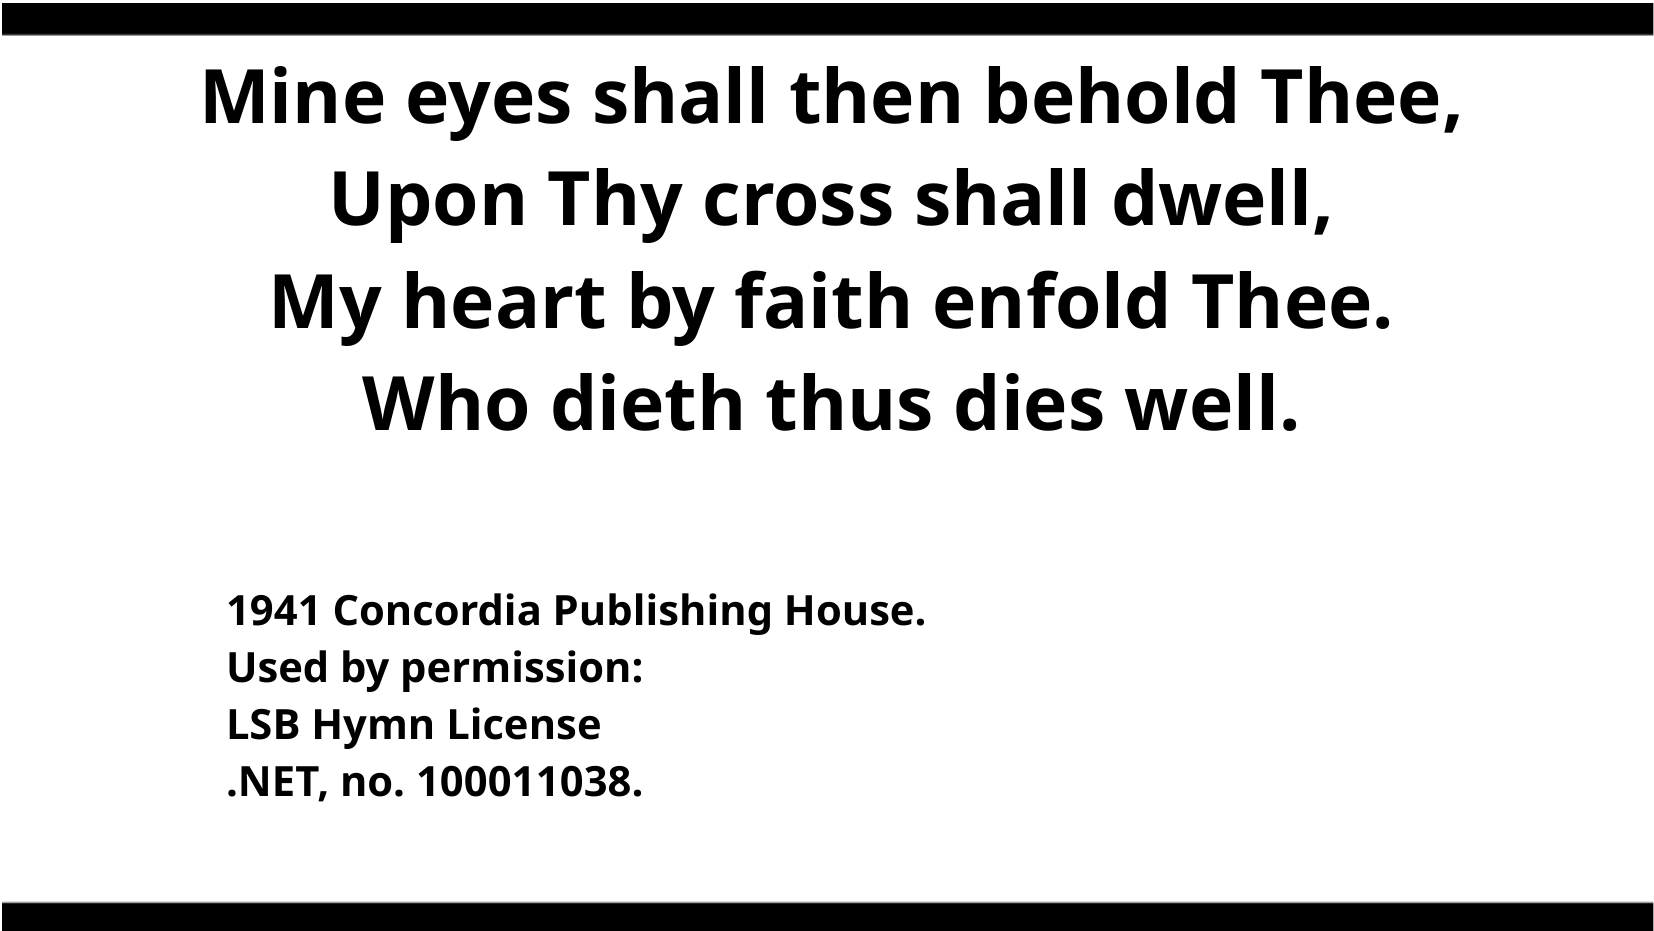

Mine eyes shall then behold Thee,
Upon Thy cross shall dwell,
My heart by faith enfold Thee.
Who dieth thus dies well.
 1941 Concordia Publishing House.
 Used by permission:
 LSB Hymn License
 .NET, no. 100011038.